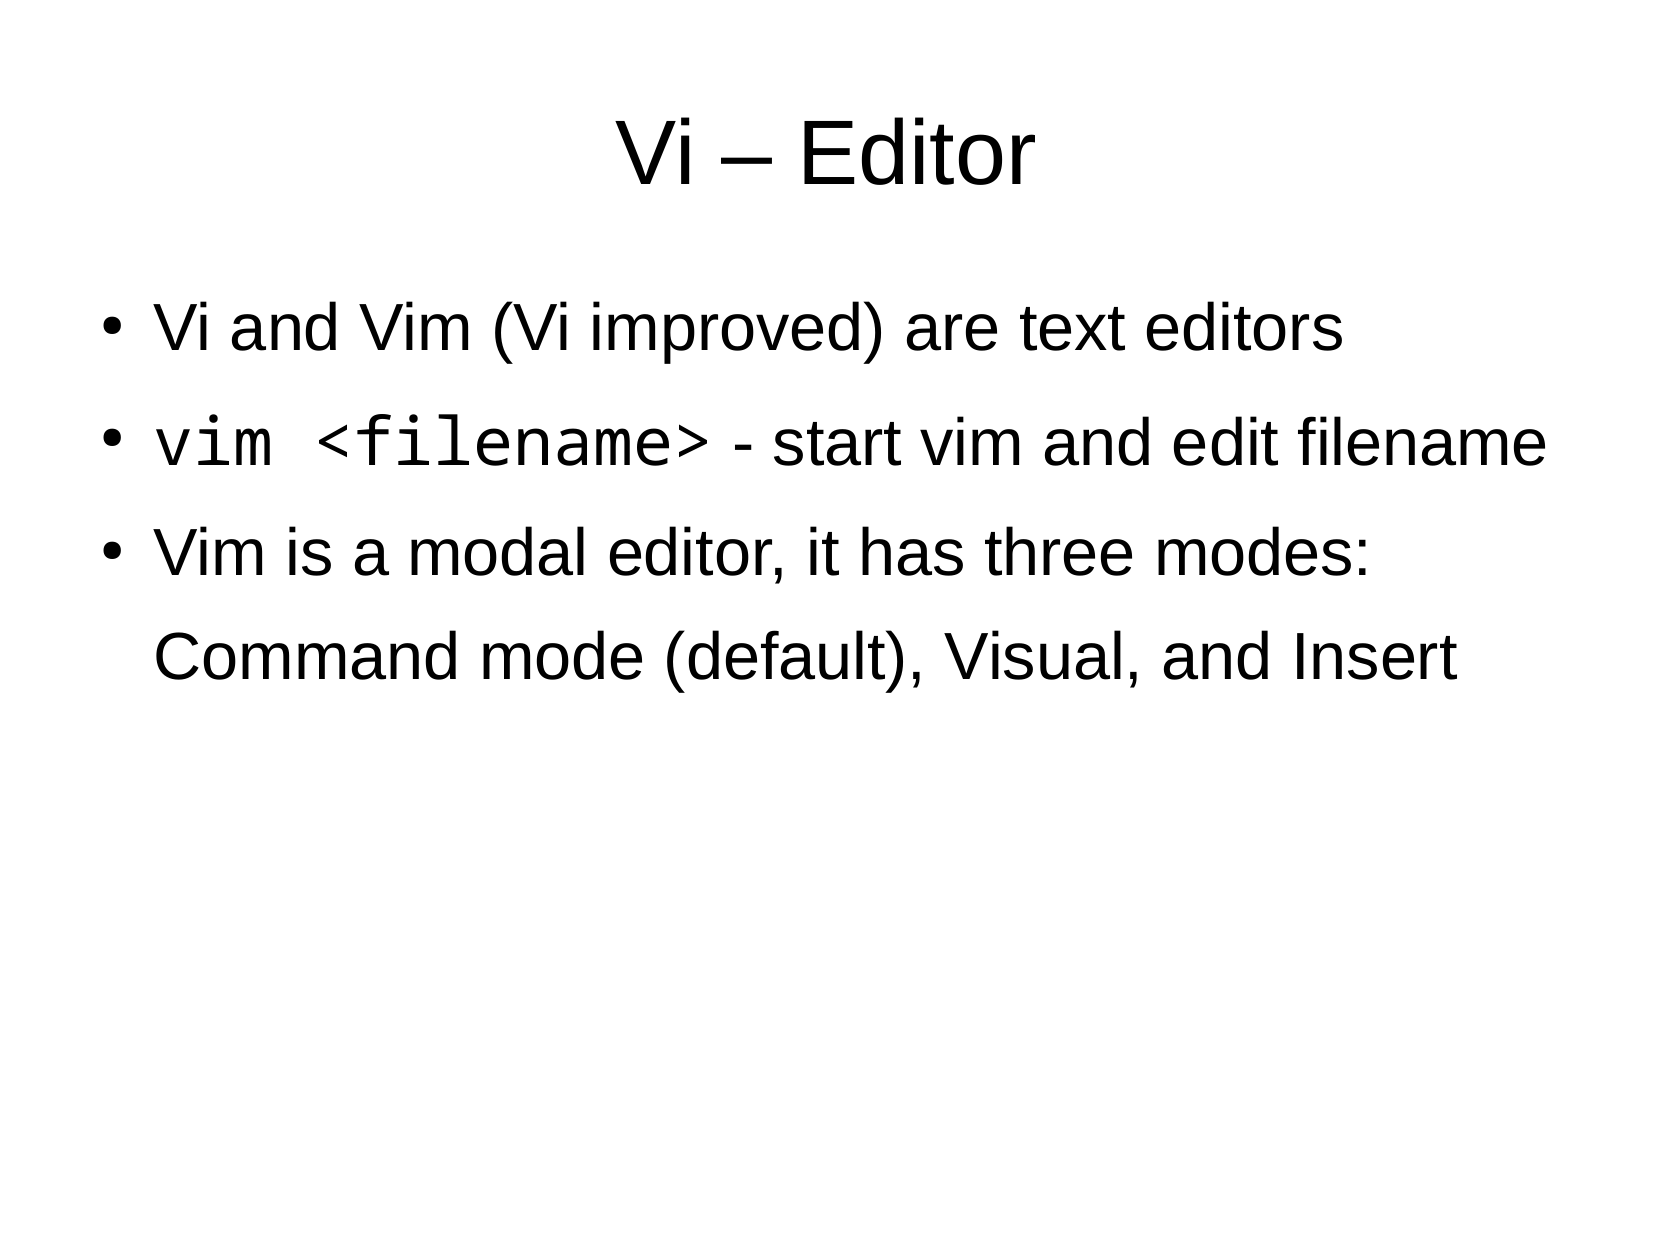

# Vi – Editor
Vi and Vim (Vi improved) are text editors
vim <filename> - start vim and edit filename
Vim is a modal editor, it has three modes:
Command mode (default), Visual, and Insert